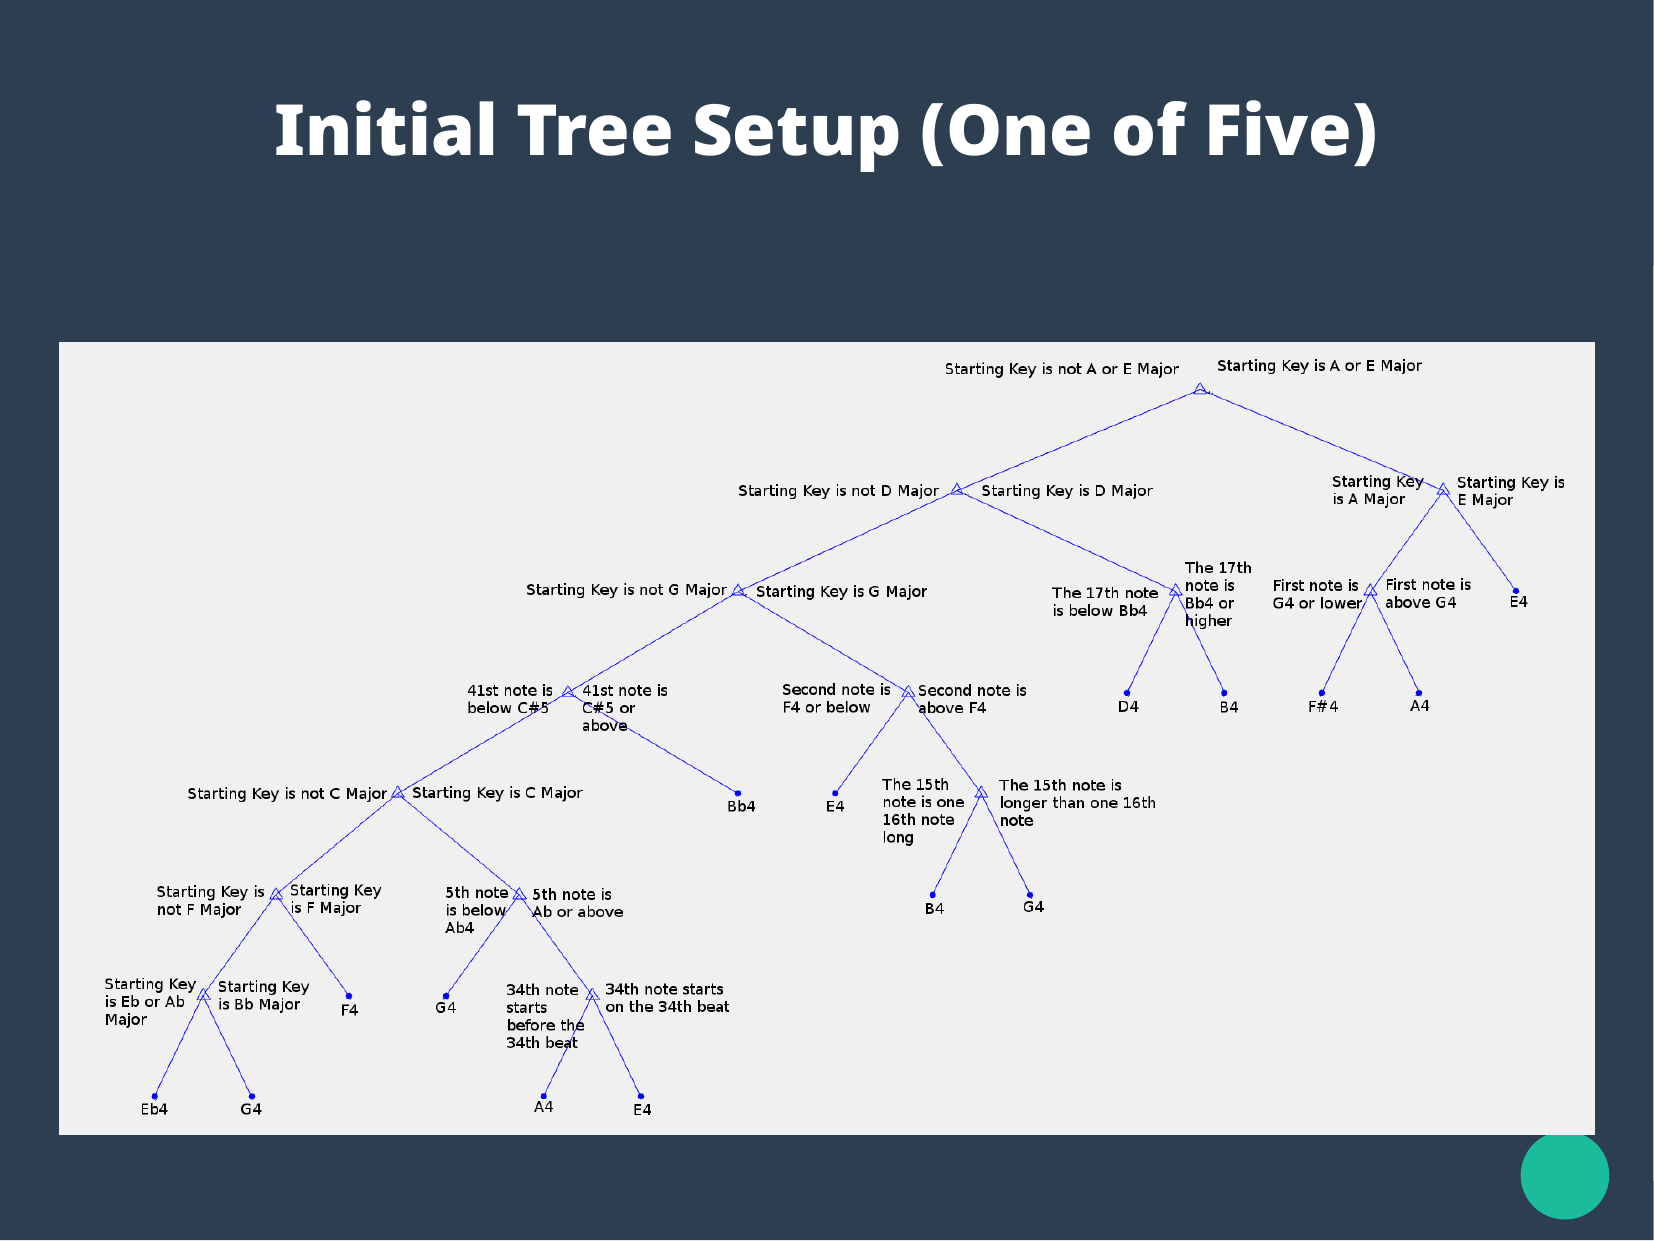

# Initial Tree Setup (One of Five)